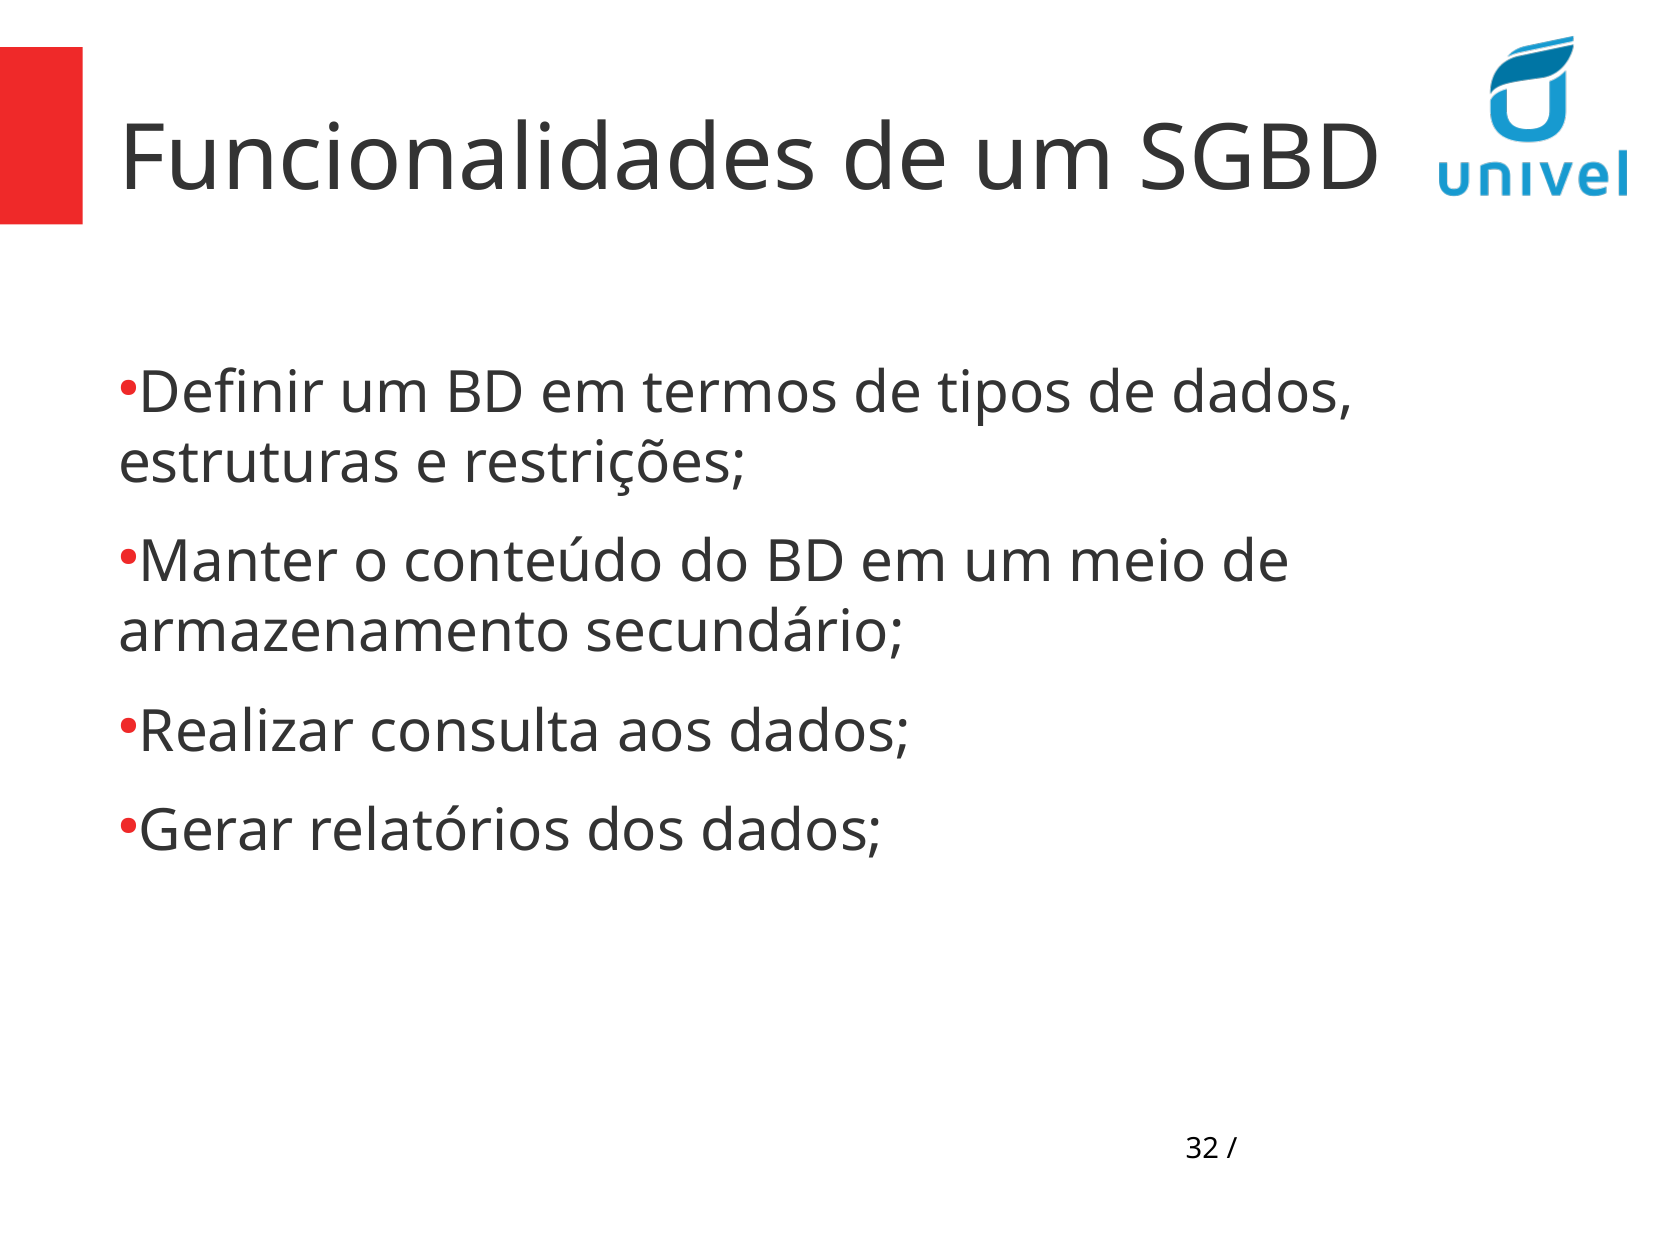

# Funcionalidades de um SGBD
Definir um BD em termos de tipos de dados, estruturas e restrições;
Manter o conteúdo do BD em um meio de armazenamento secundário;
Realizar consulta aos dados;
Gerar relatórios dos dados;